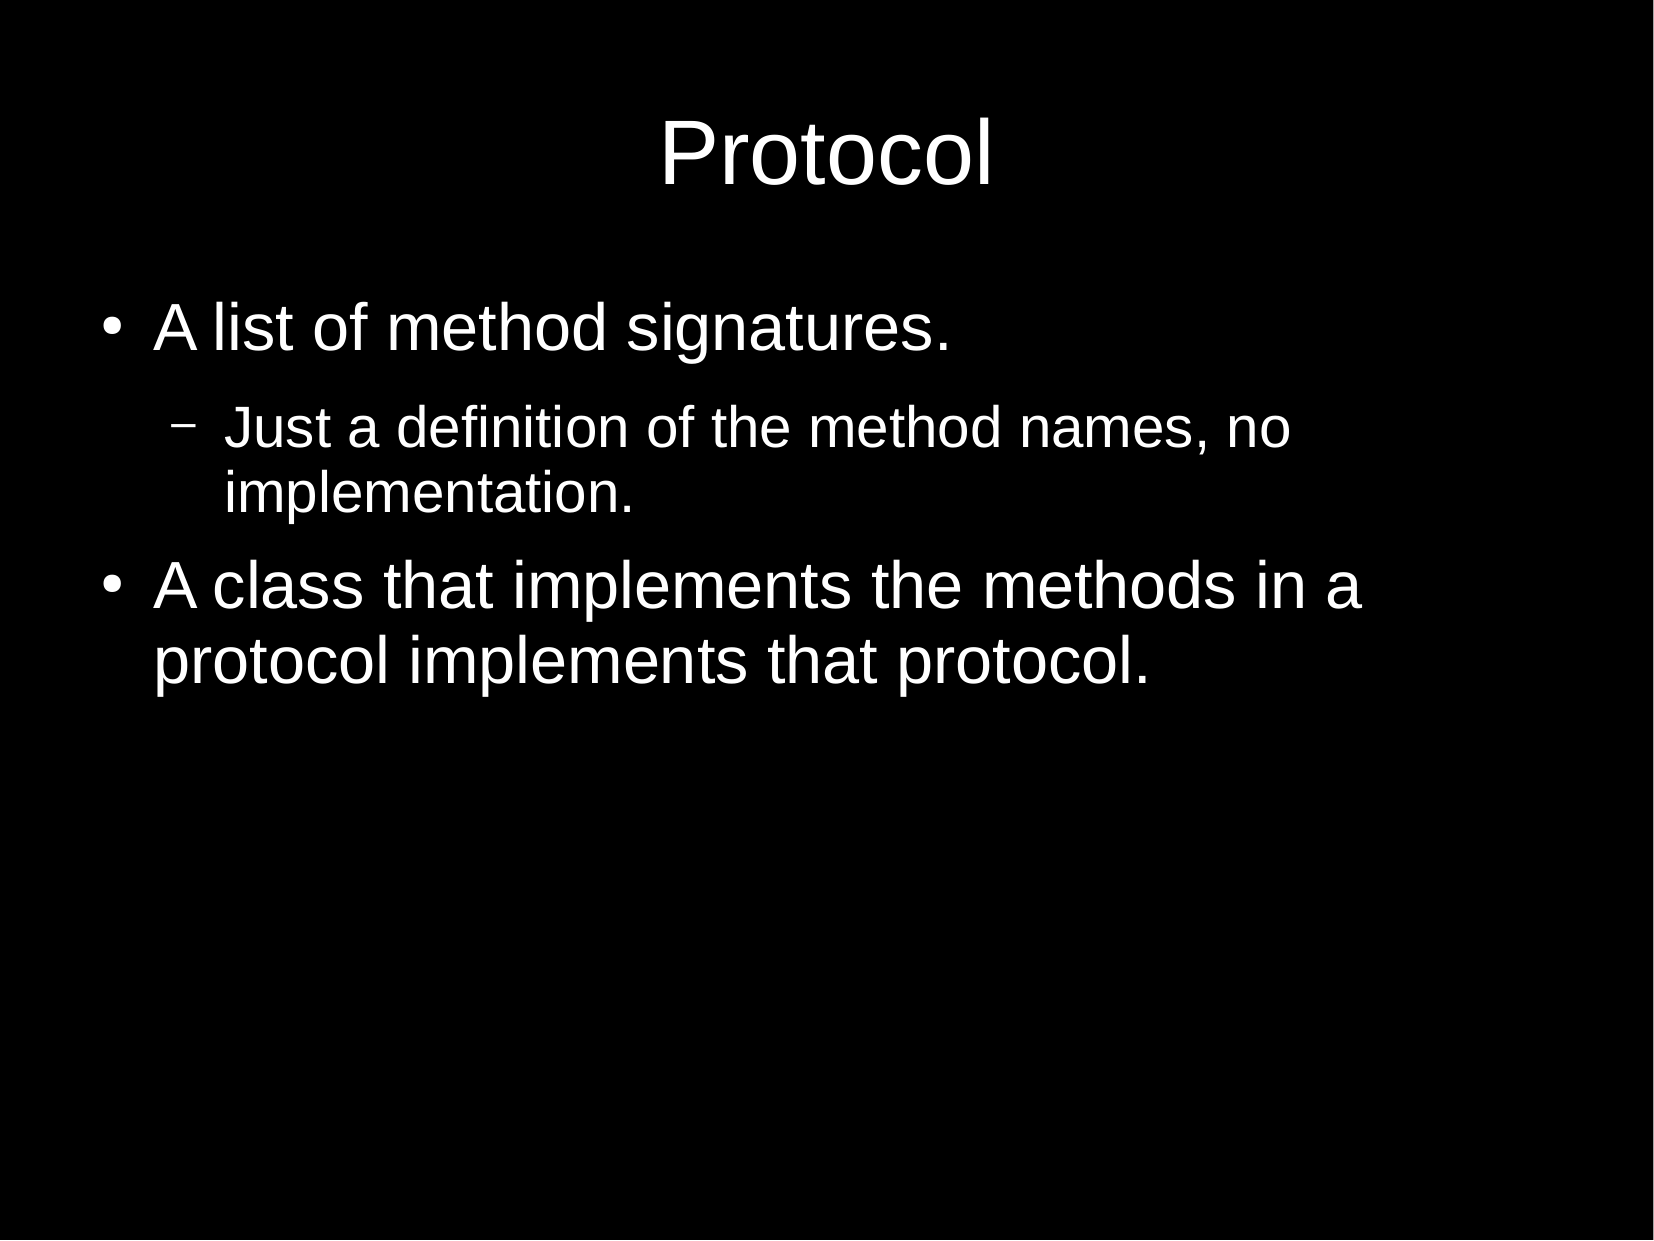

# Protocol
A list of method signatures.
Just a definition of the method names, no implementation.
A class that implements the methods in a protocol implements that protocol.